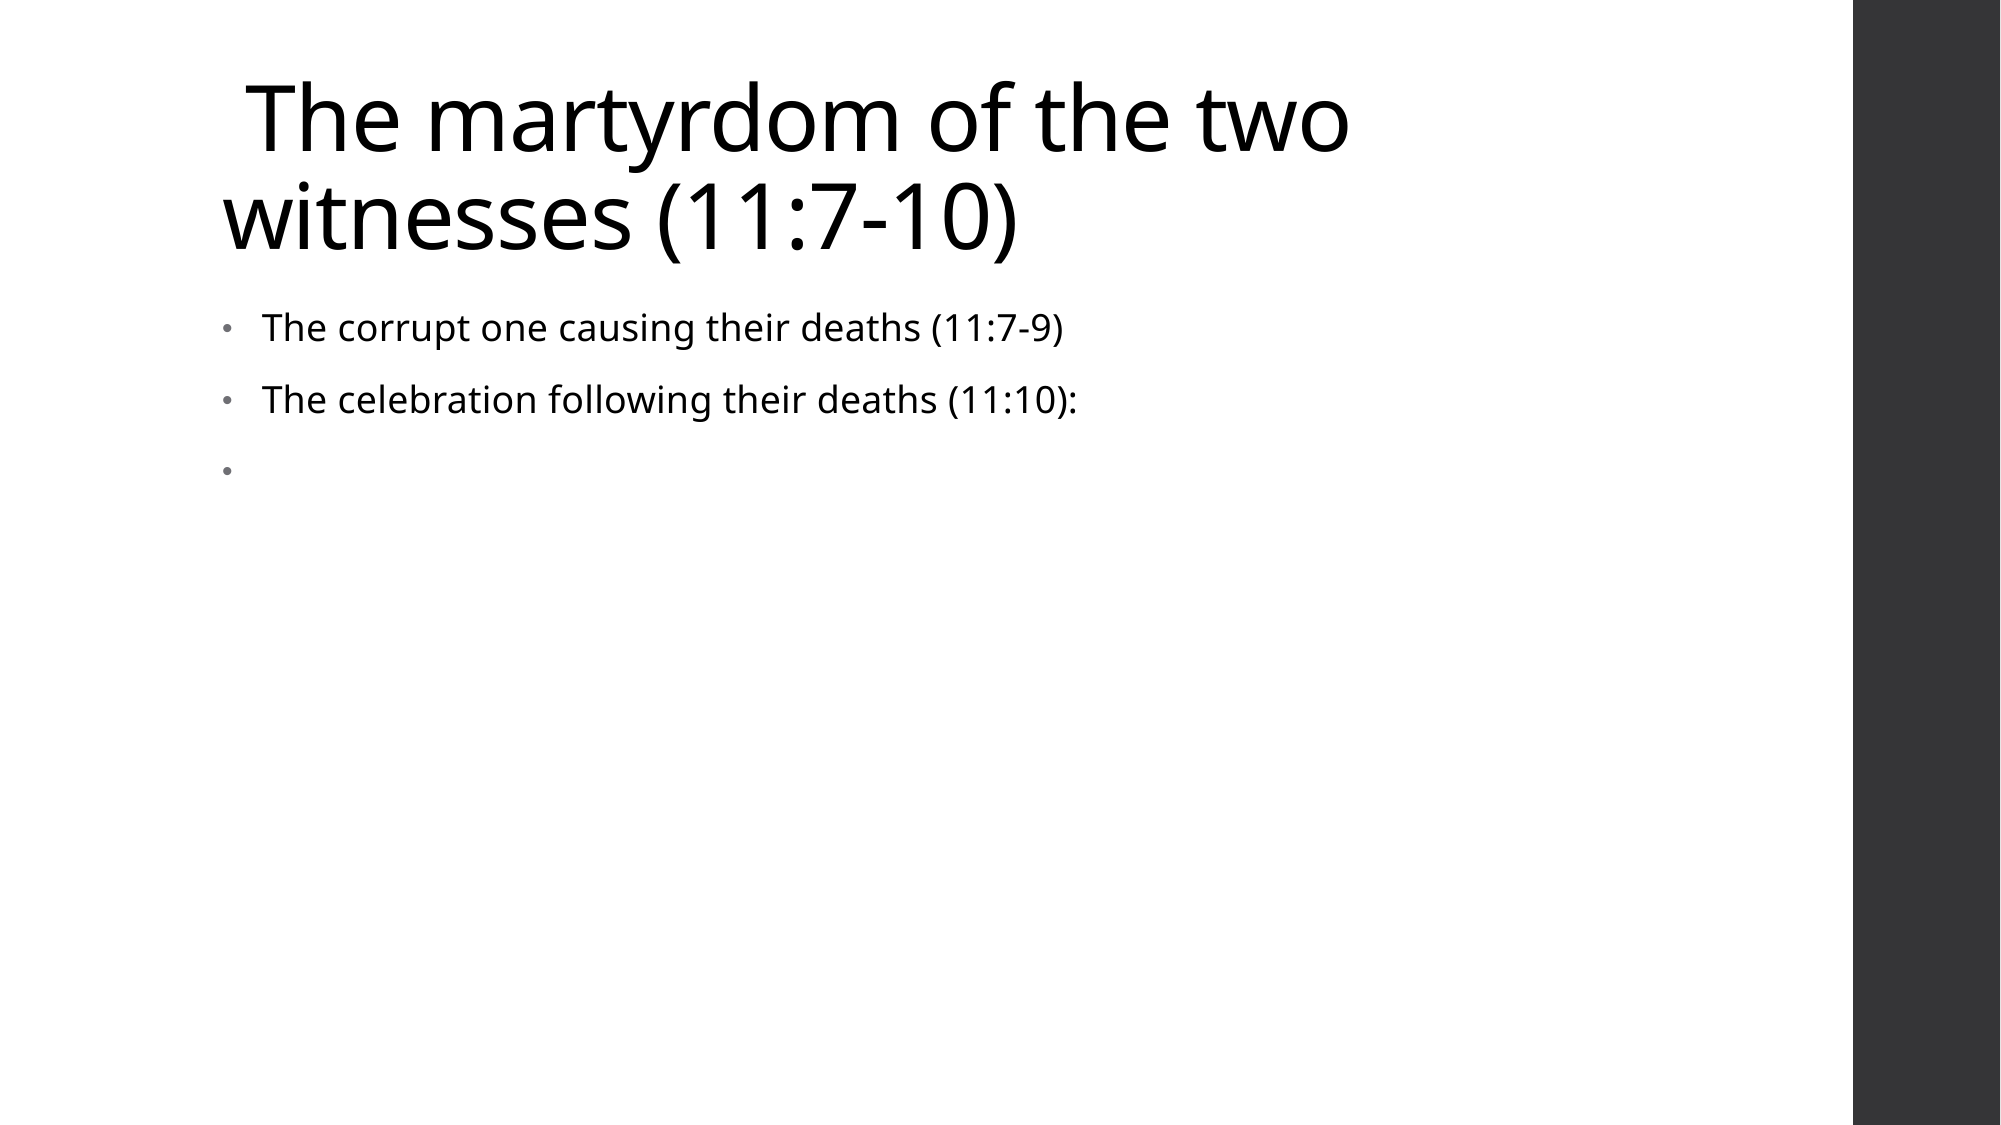

# The martyrdom of the two witnesses (11:7-10)
 The corrupt one causing their deaths (11:7-9)
 The celebration following their deaths (11:10):